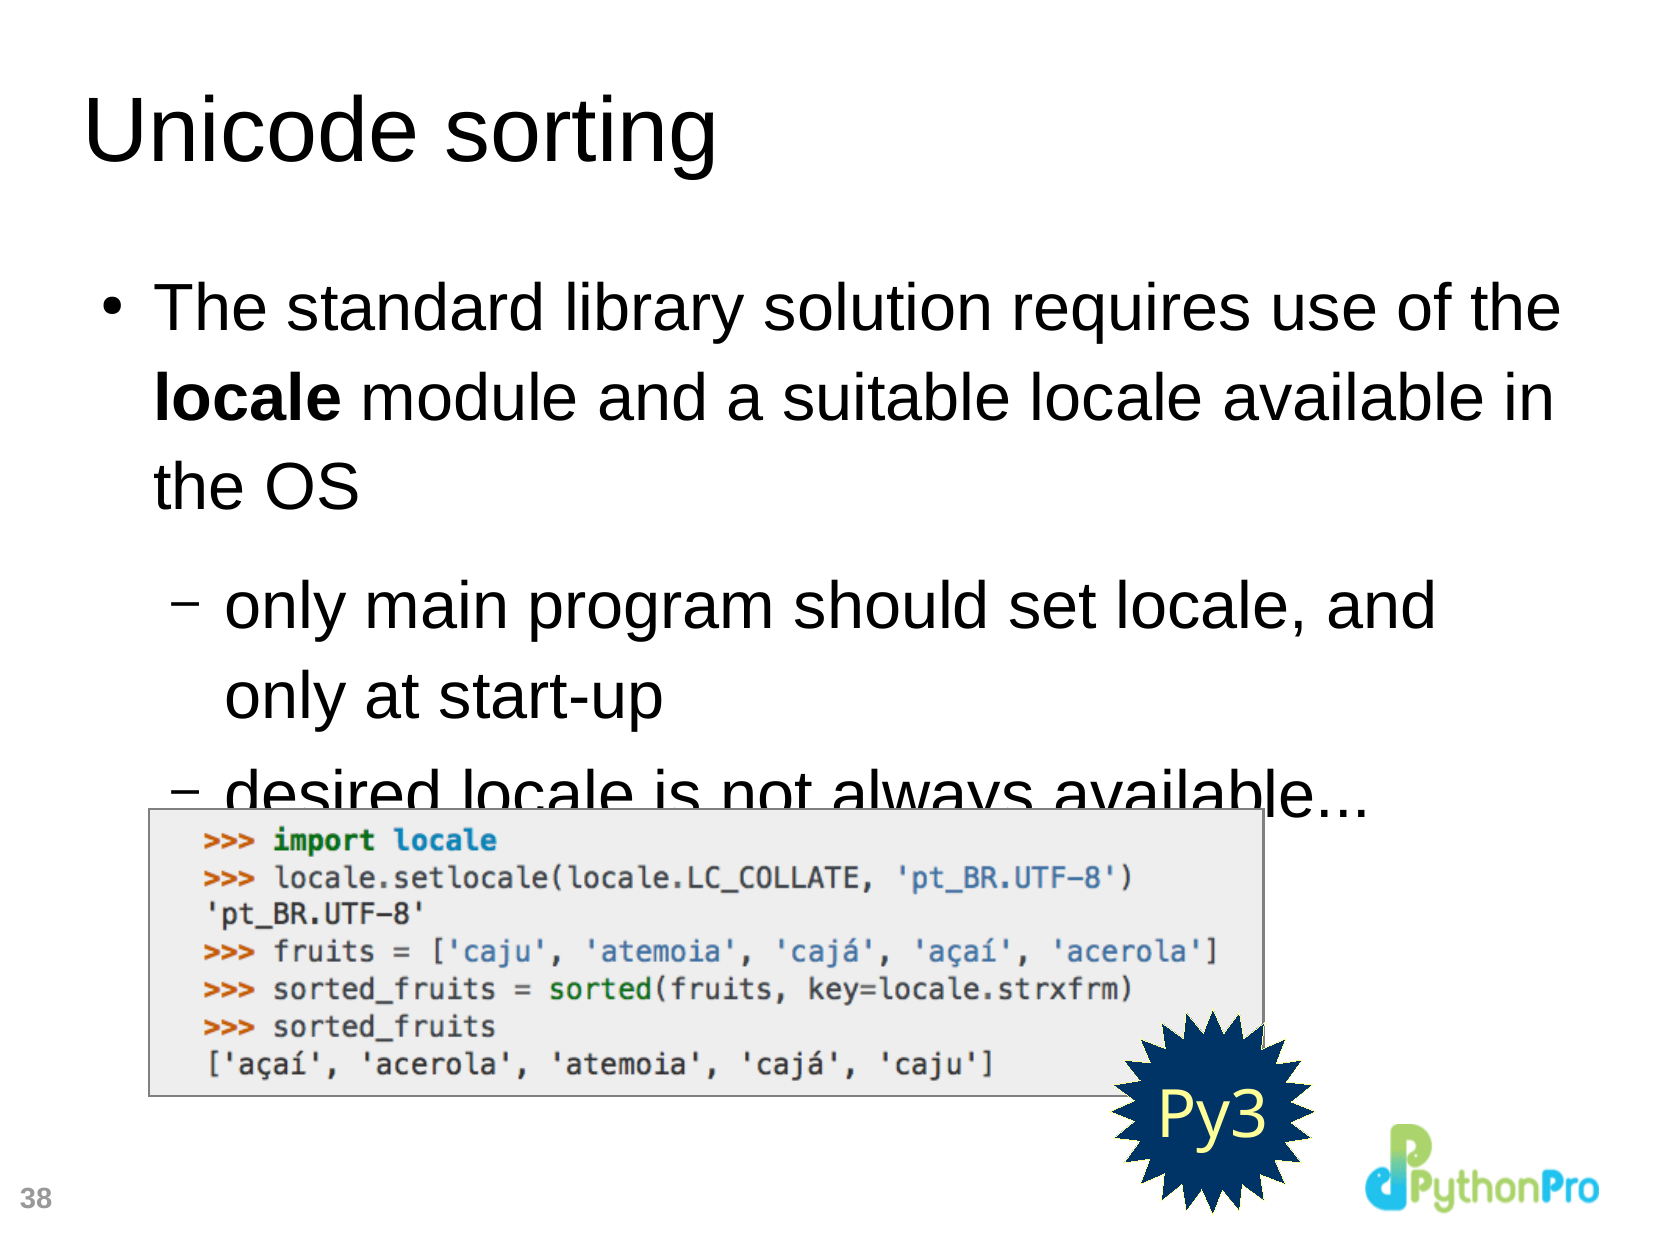

# Unicode sorting
The standard library solution requires use of the locale module and a suitable locale available in the OS
only main program should set locale, and only at start-up
desired locale is not always available...
Py3
38